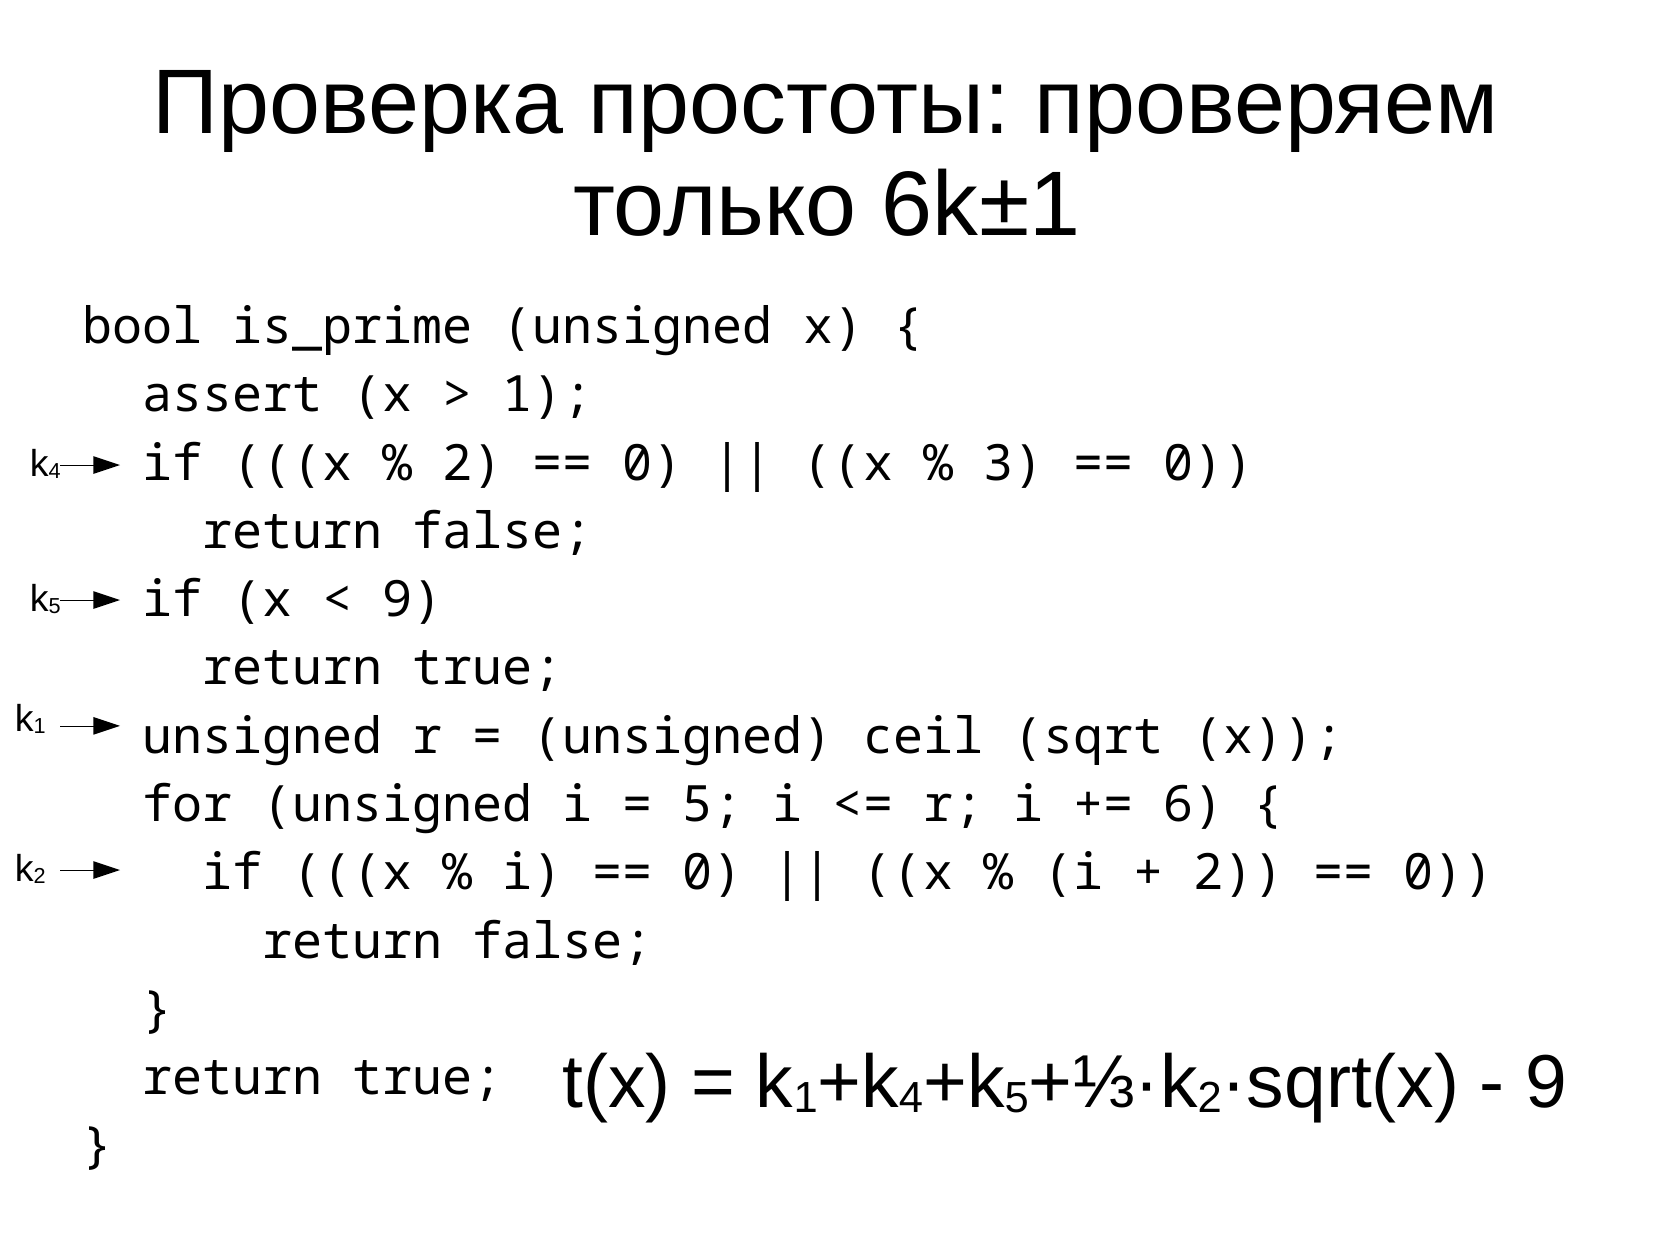

# Проверка простоты: проверяем только 6k±1
bool is_prime (unsigned x) {
 assert (x > 1);
 if (((x % 2) == 0) || ((x % 3) == 0))
 return false;
 if (x < 9)
 return true;
 unsigned r = (unsigned) ceil (sqrt (x));
 for (unsigned i = 5; i <= r; i += 6) {
 if (((x % i) == 0) || ((x % (i + 2)) == 0))
 return false;
 }
 return true;
}
k4
k5
k1
k2
t(x) = k1+k4+k5+⅓·k2·sqrt(x) - 9